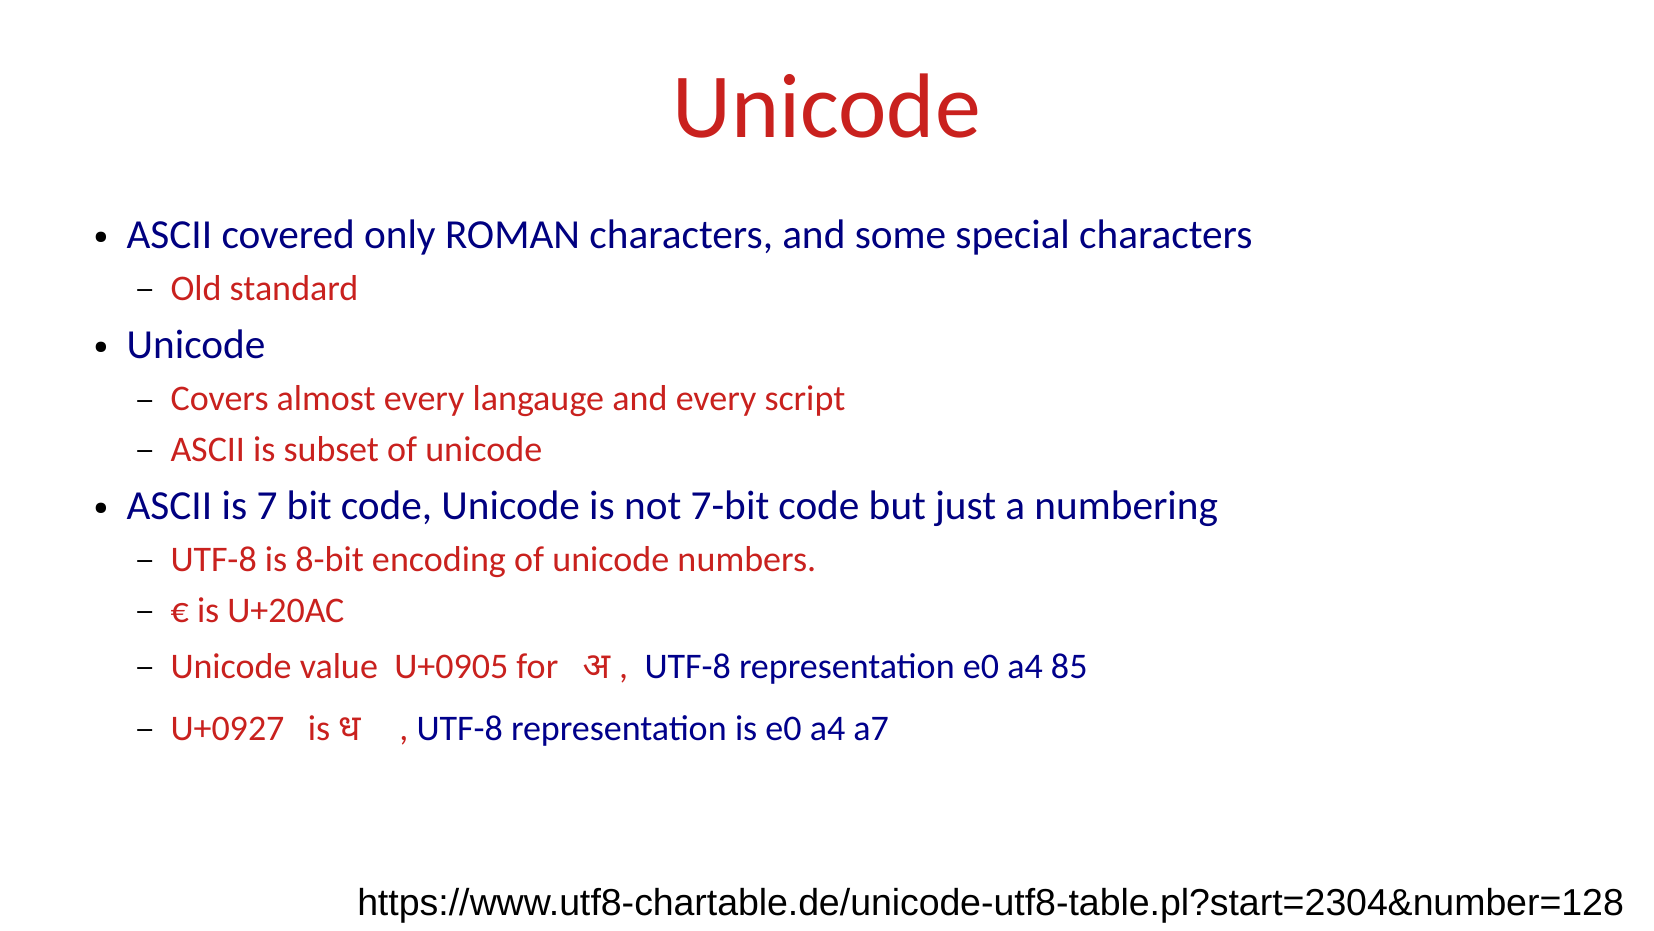

# Unicode
ASCII covered only ROMAN characters, and some special characters
Old standard
Unicode
Covers almost every langauge and every script
ASCII is subset of unicode
ASCII is 7 bit code, Unicode is not 7-bit code but just a numbering
UTF-8 is 8-bit encoding of unicode numbers.
€ is U+20AC
Unicode value U+0905 for 	अ , UTF-8 representation e0 a4 85
U+0927	is ध	, UTF-8 representation is e0 a4 a7
https://www.utf8-chartable.de/unicode-utf8-table.pl?start=2304&number=128